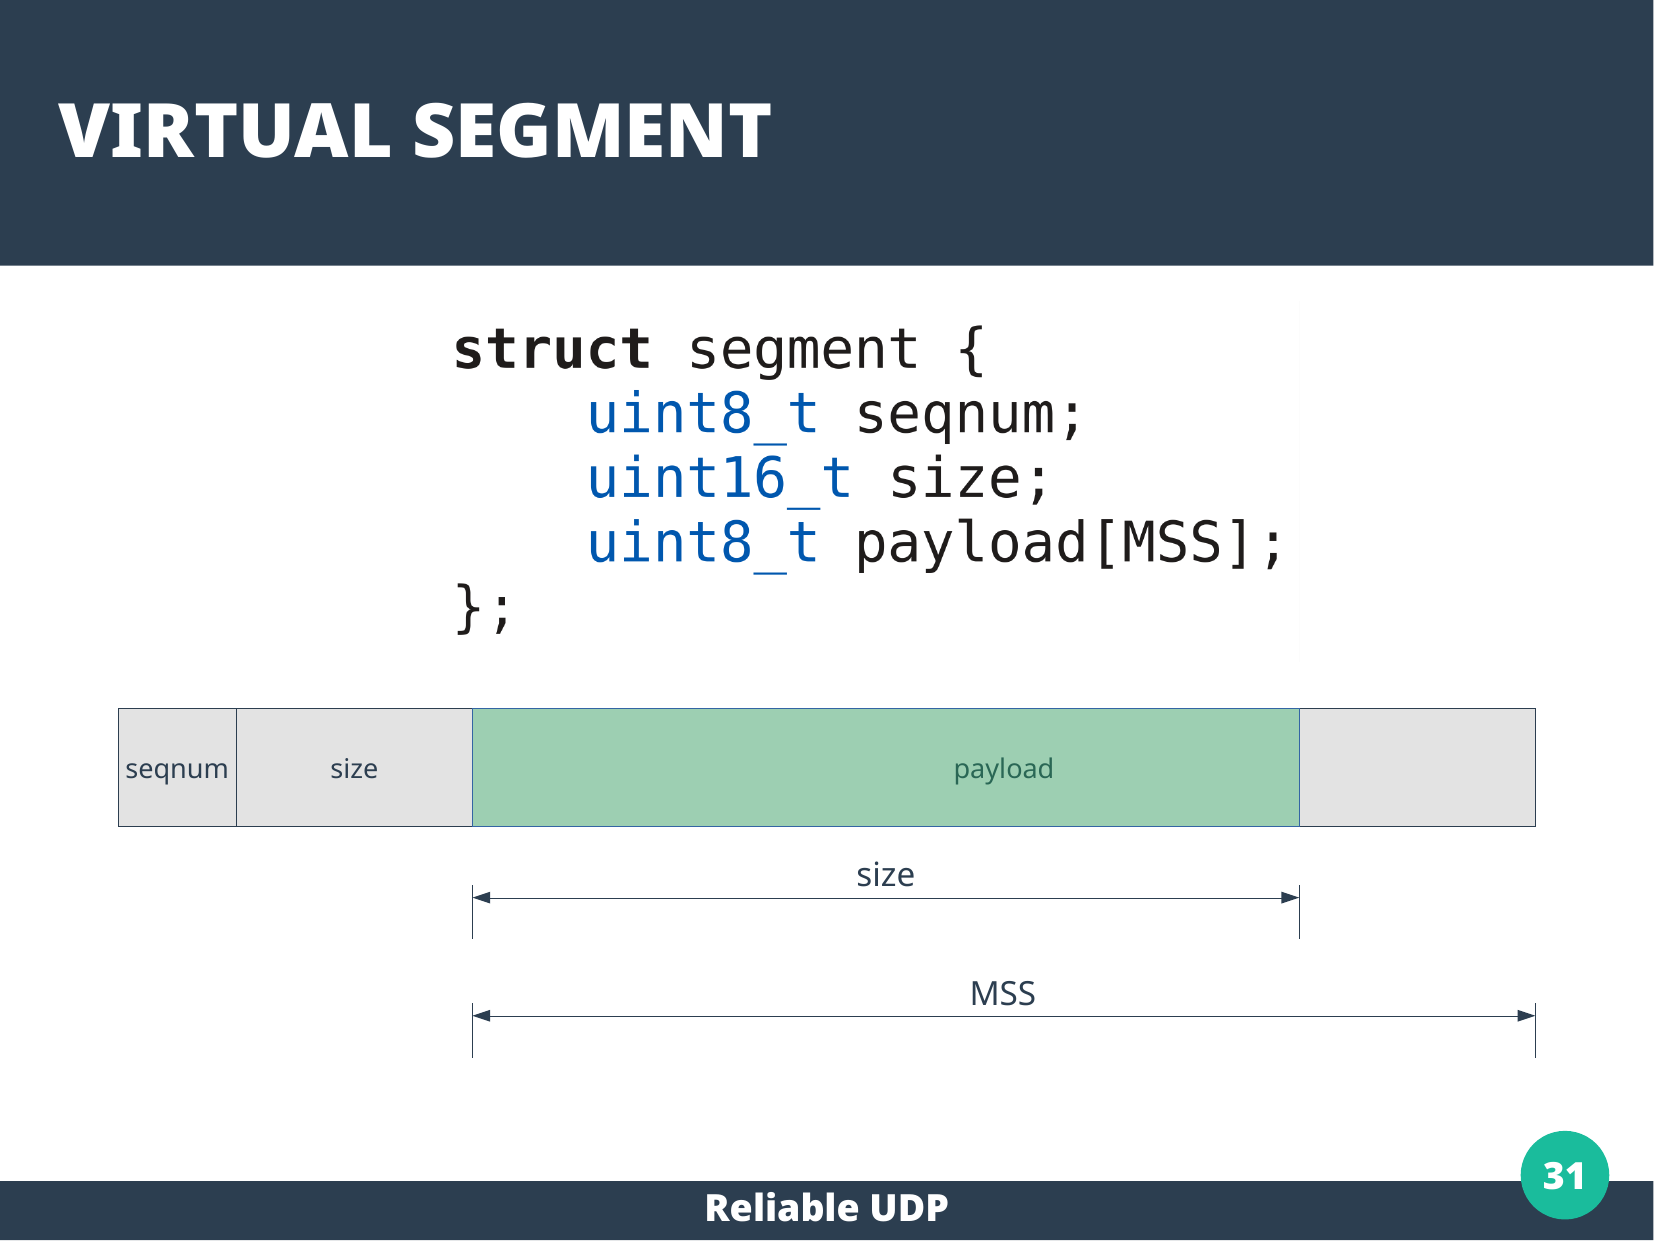

# VIRTUAL SEGMENT
seqnum
size
payload
31
Reliable UDP